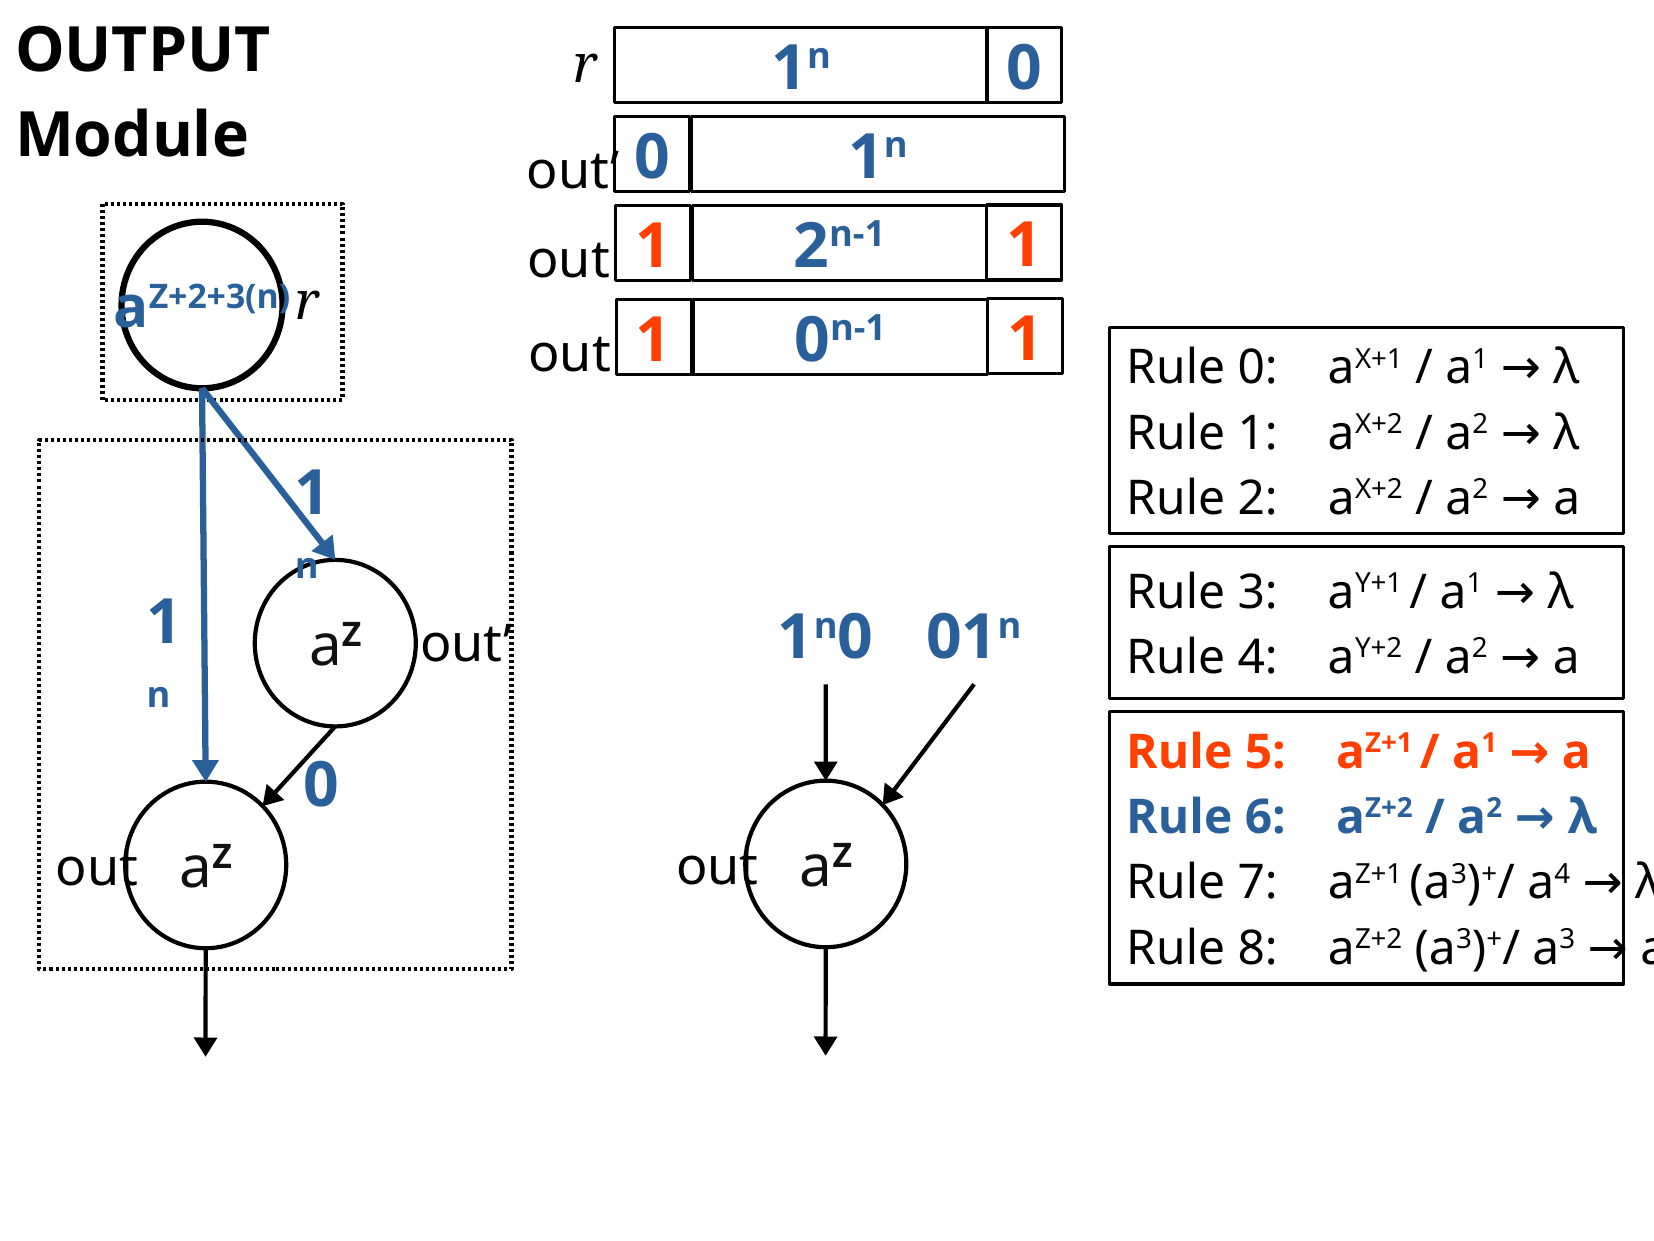

OUTPUT Module
r
1n
0
0
1n
out’
1
1
2n-1
out
aZ+2+3(n)
r
1
1
0n-1
out
Rule 0: aX+1 / a1 → λ
Rule 1: aX+2 / a2 → λ
Rule 2: aX+2 / a2 → a
1n
Rule 3: aY+1 / a1 → λ
Rule 4: aY+2 / a2 → a
aZ
1n
01n
1n0
out’
Rule 5: aZ+1 / a1 → a
Rule 6: aZ+2 / a2 → λ
Rule 7: aZ+1 (a3)+/ a4 → λ
Rule 8: aZ+2 (a3)+/ a3 → a
0
aZ
aZ
out
out